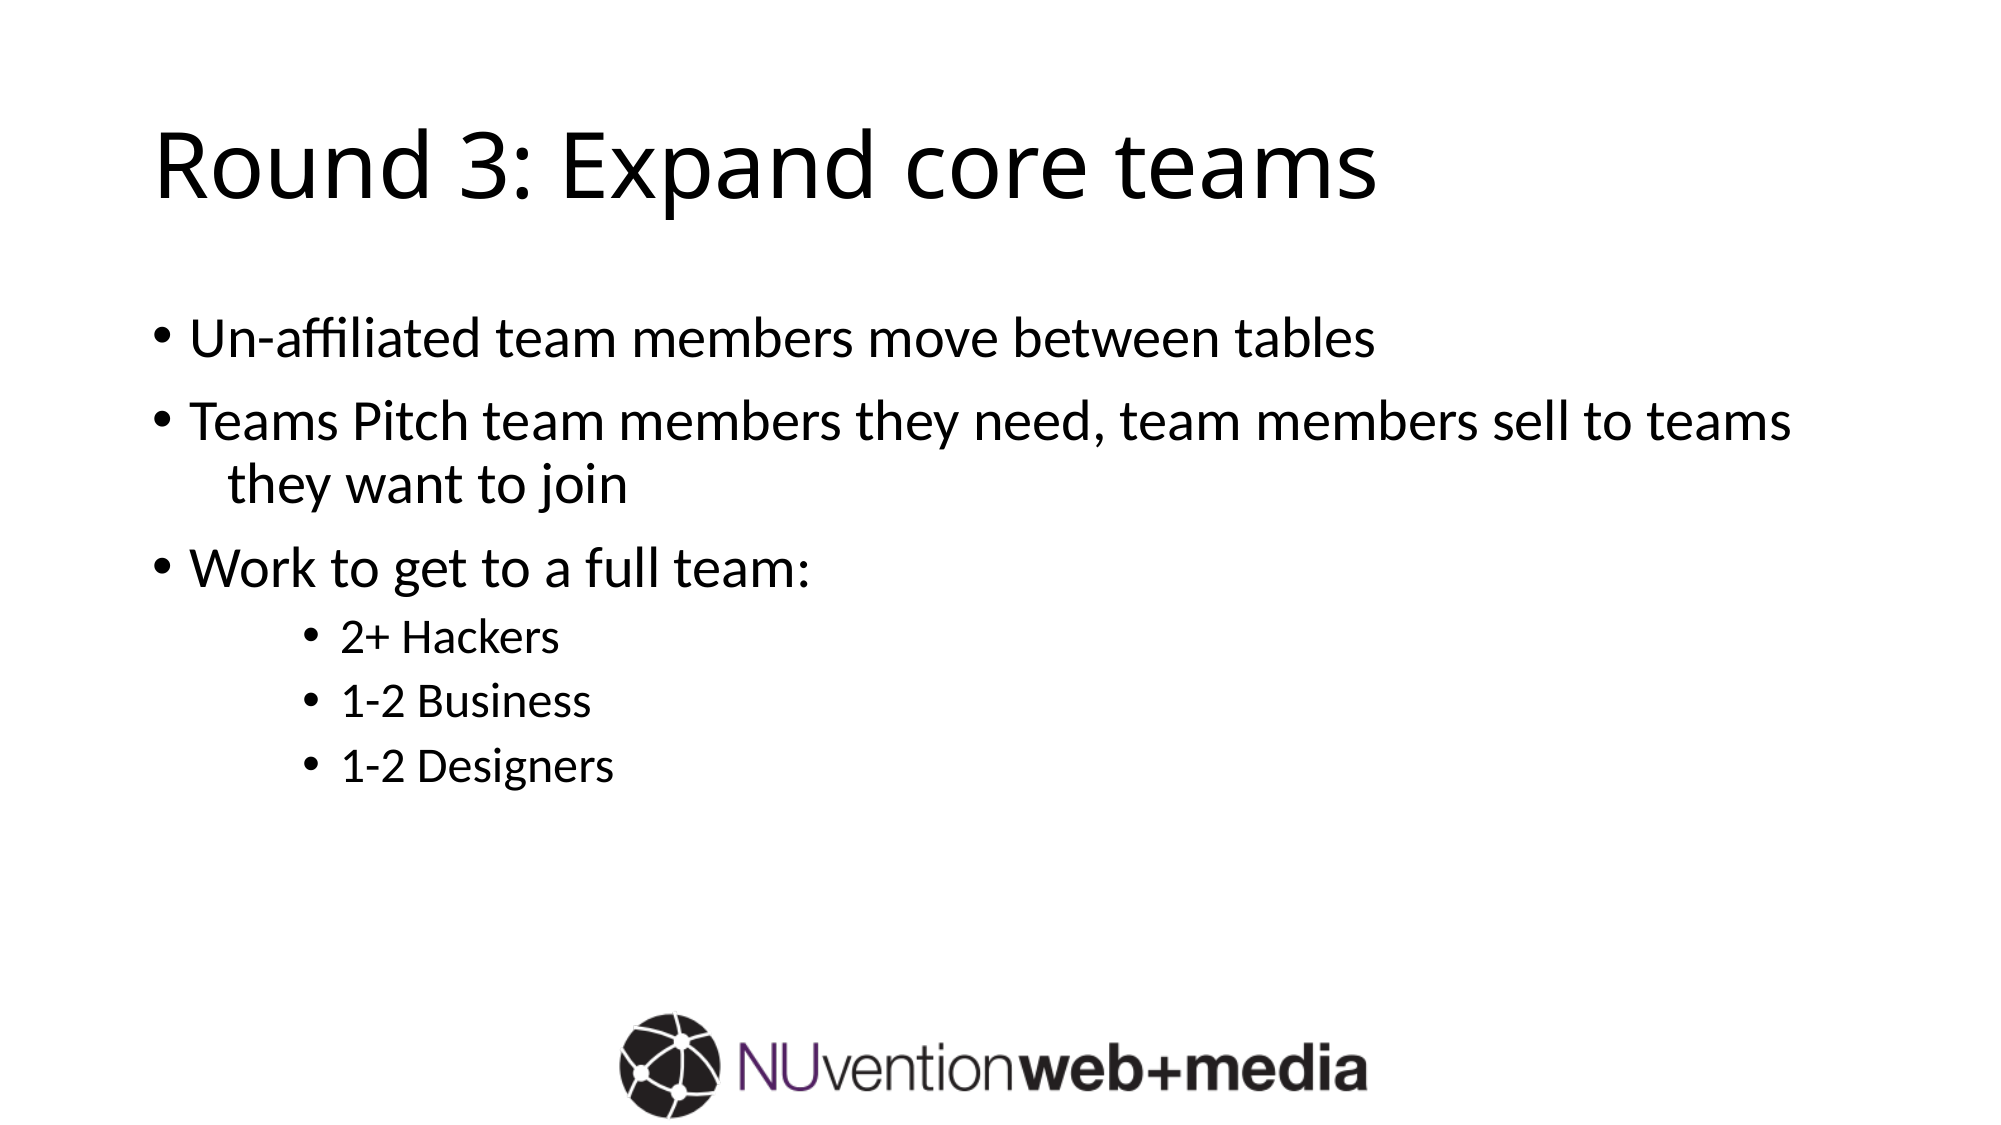

# Round 3: Expand core teams
Un-affiliated team members move between tables
Teams Pitch team members they need, team members sell to teams they want to join
Work to get to a full team:
2+ Hackers
1-2 Business
1-2 Designers